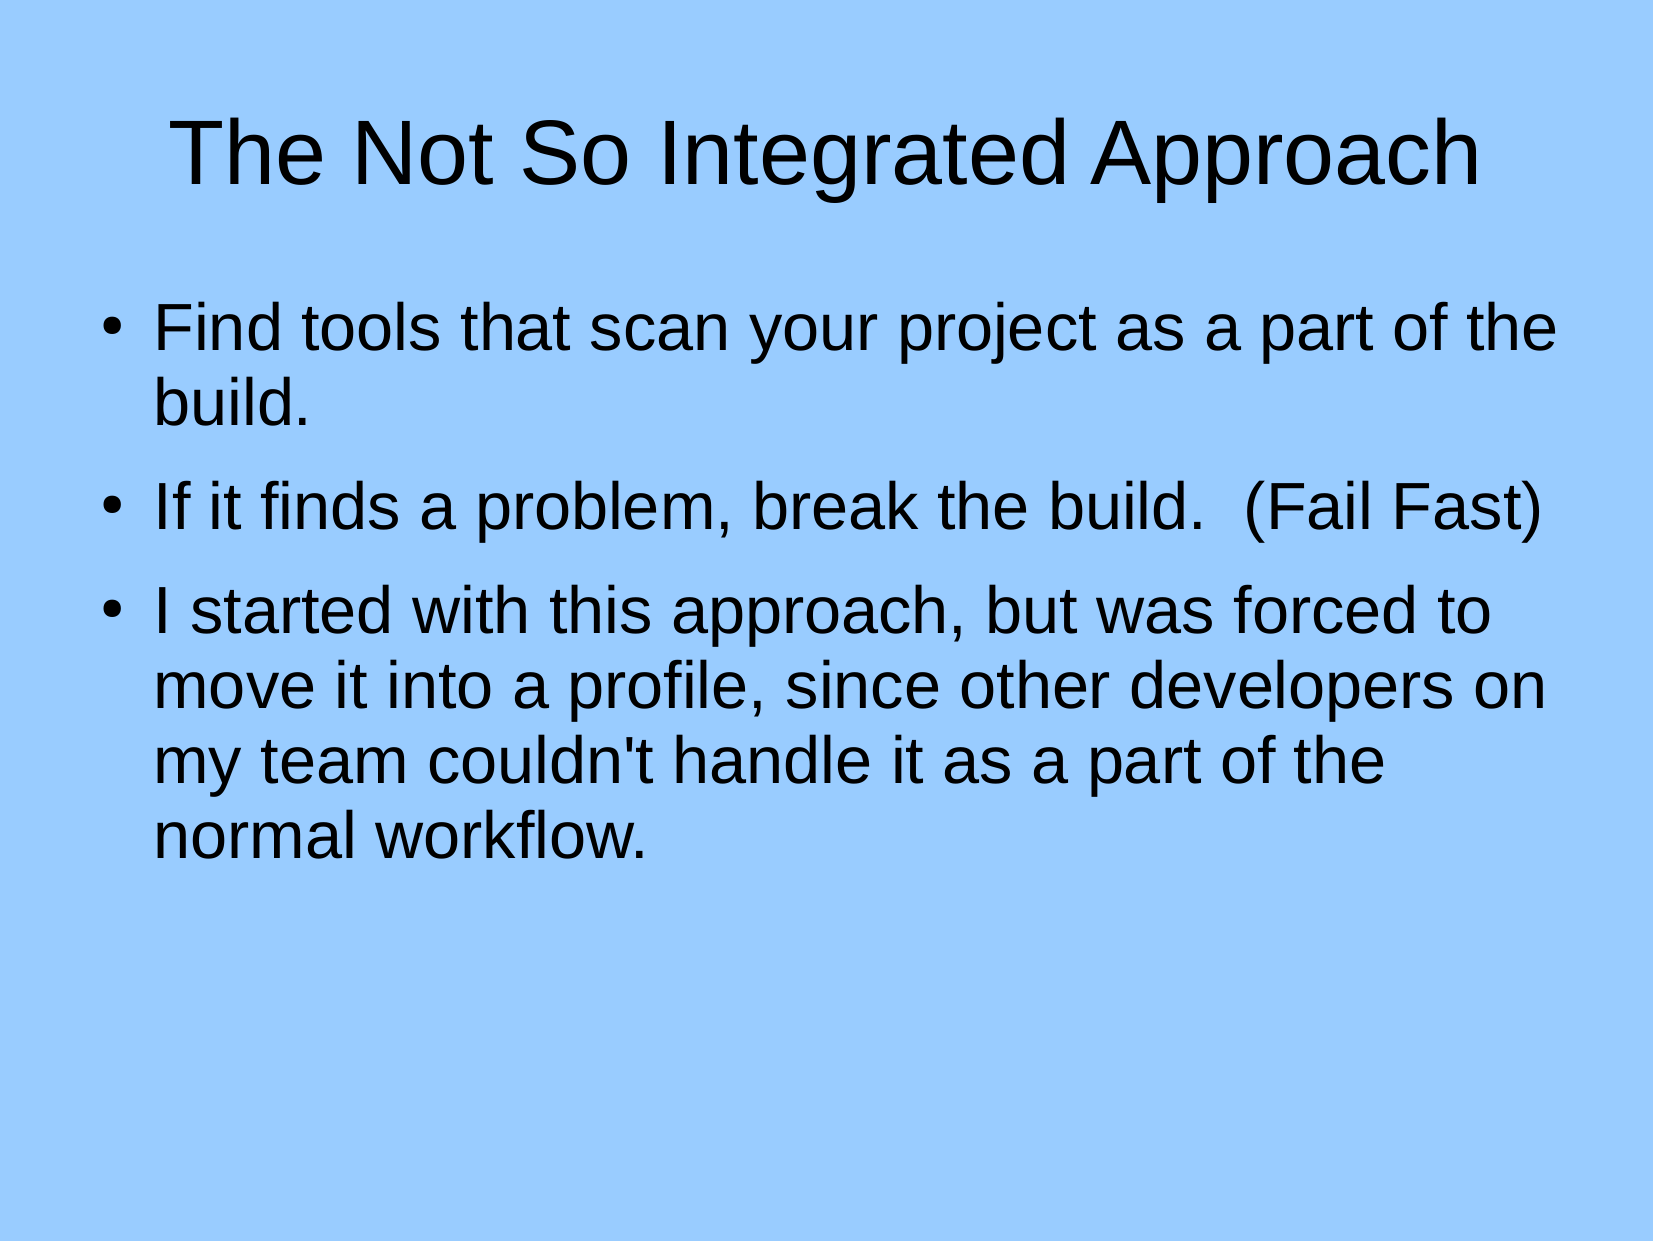

# The Not So Integrated Approach
Find tools that scan your project as a part of the build.
If it finds a problem, break the build. (Fail Fast)
I started with this approach, but was forced to move it into a profile, since other developers on my team couldn't handle it as a part of the normal workflow.